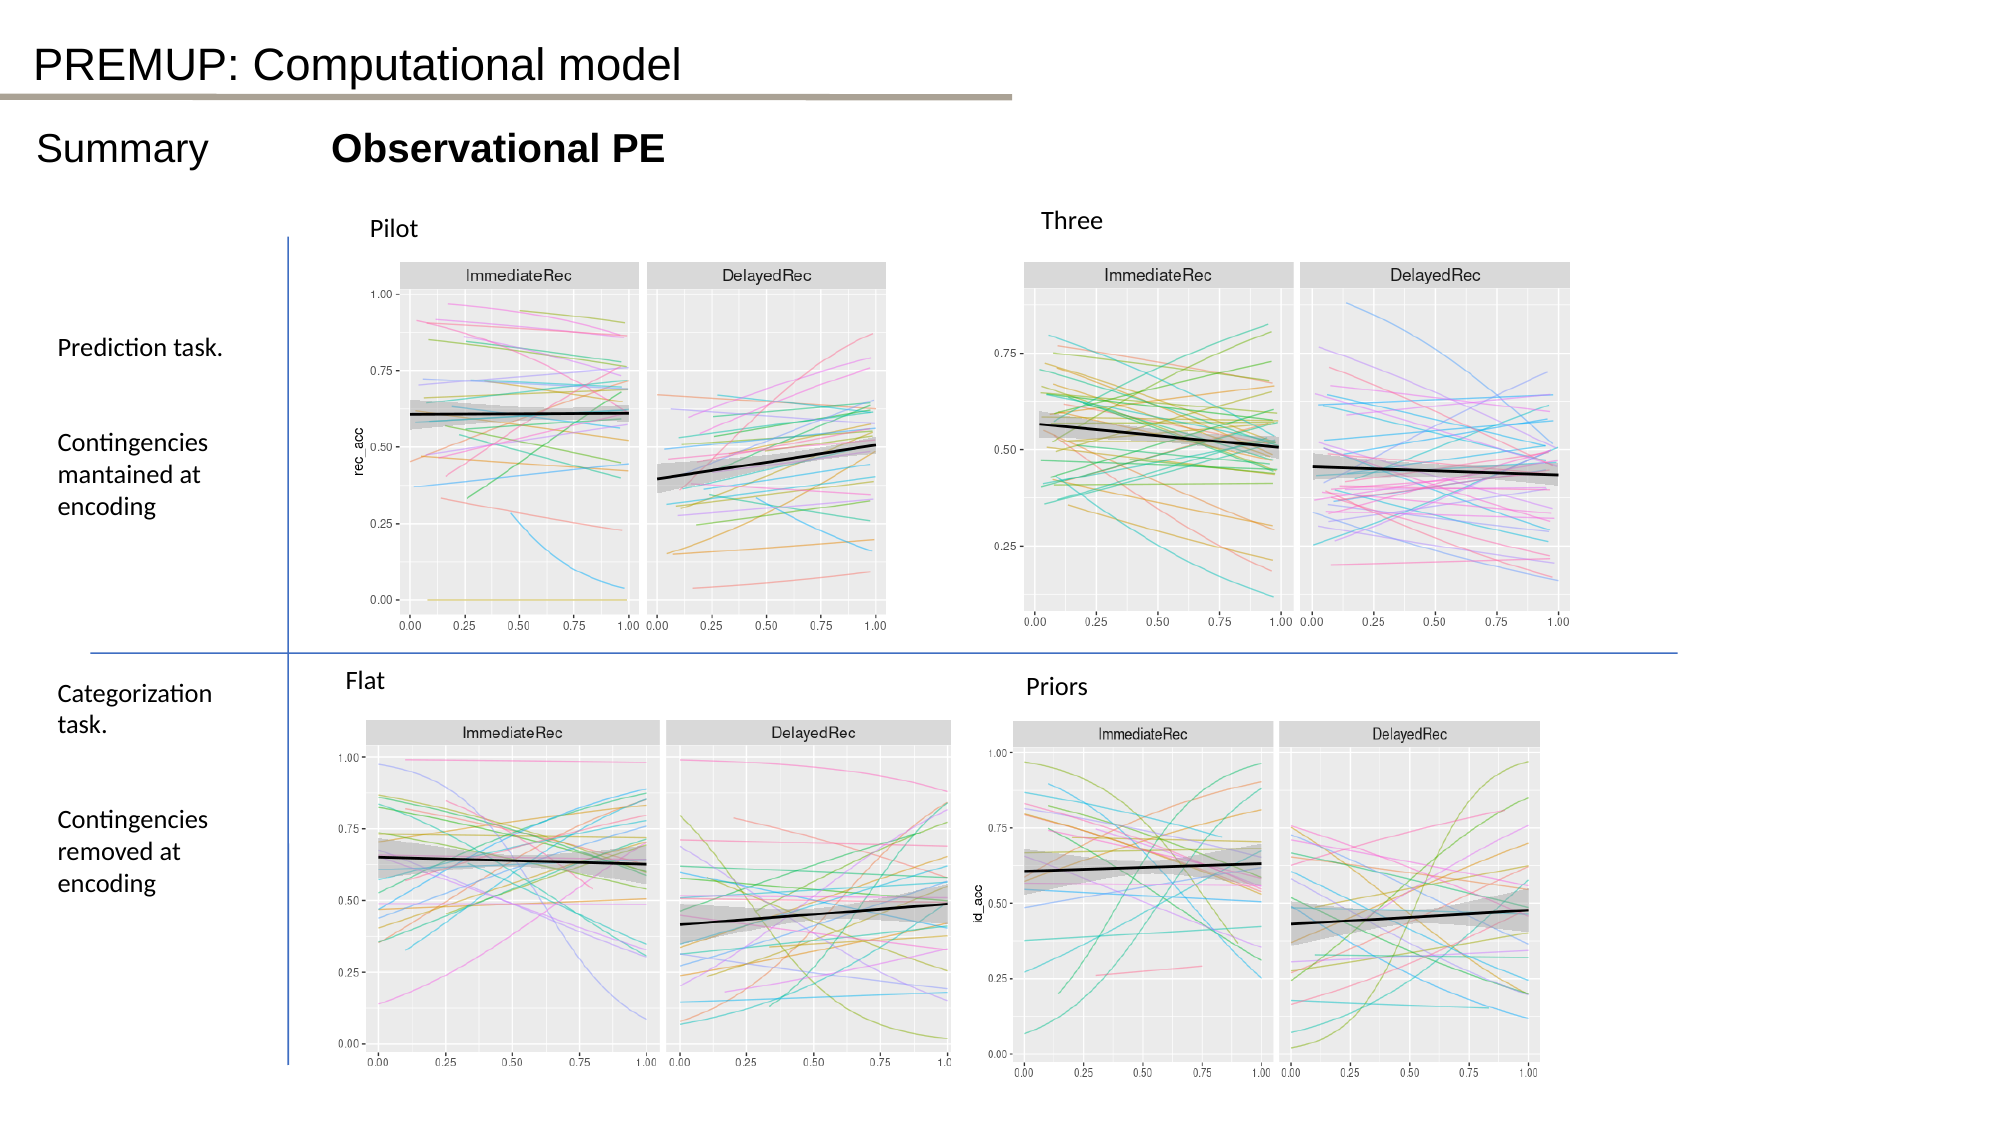

PREMUP: Computational model
Summary		Observational PE
Three
Pilot
Prediction task.
Contingencies mantained at encoding
Flat
Priors
Categorization task.
Contingencies removed at encoding